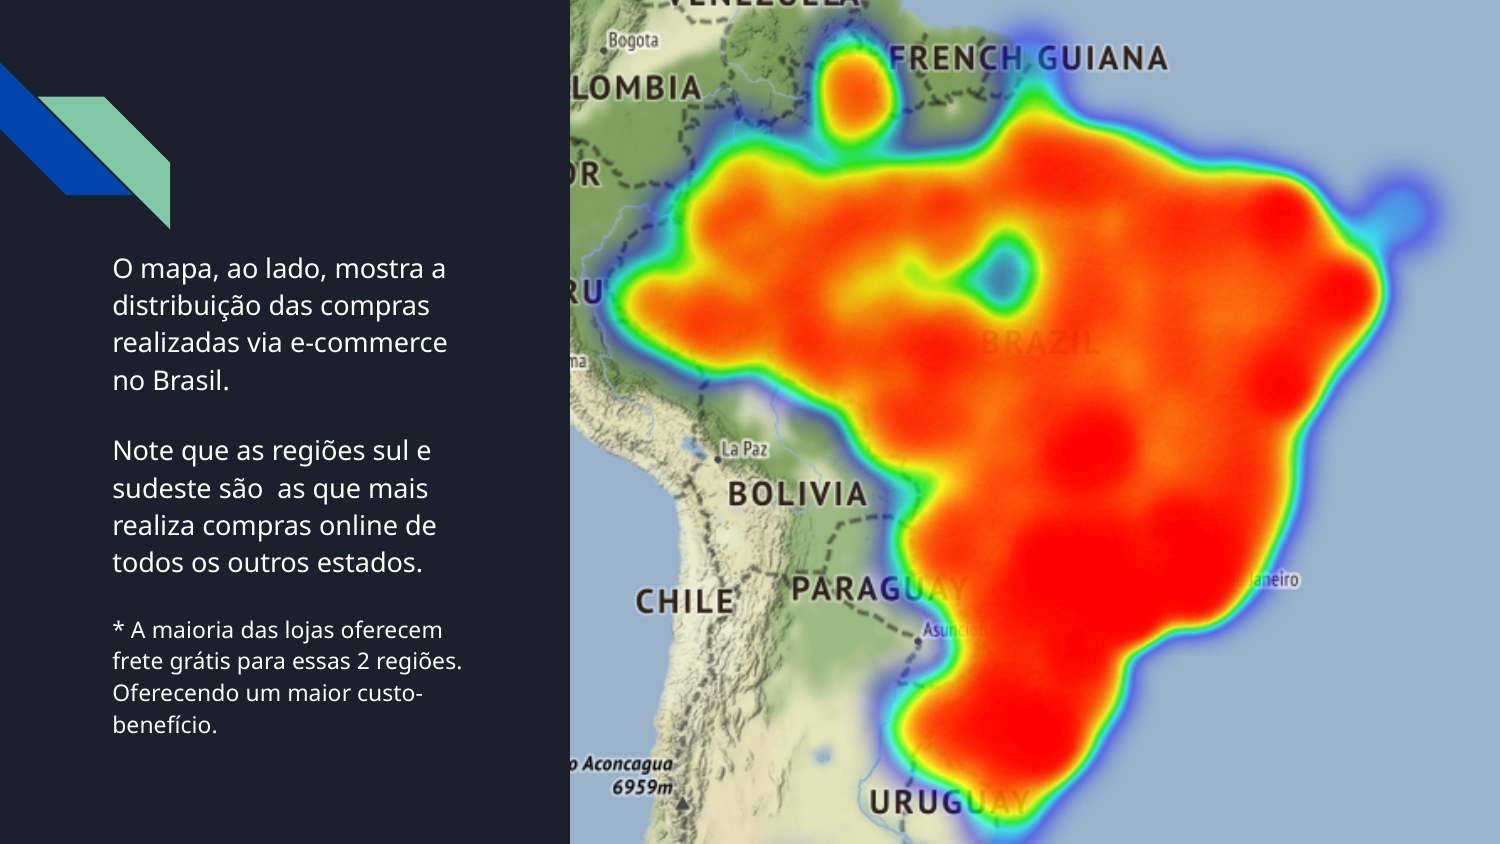

# O mapa, ao lado, mostra a distribuição das compras realizadas via e-commerce no Brasil.
Note que as regiões sul e sudeste são as que mais realiza compras online de todos os outros estados.
* A maioria das lojas oferecem frete grátis para essas 2 regiões. Oferecendo um maior custo-benefício.